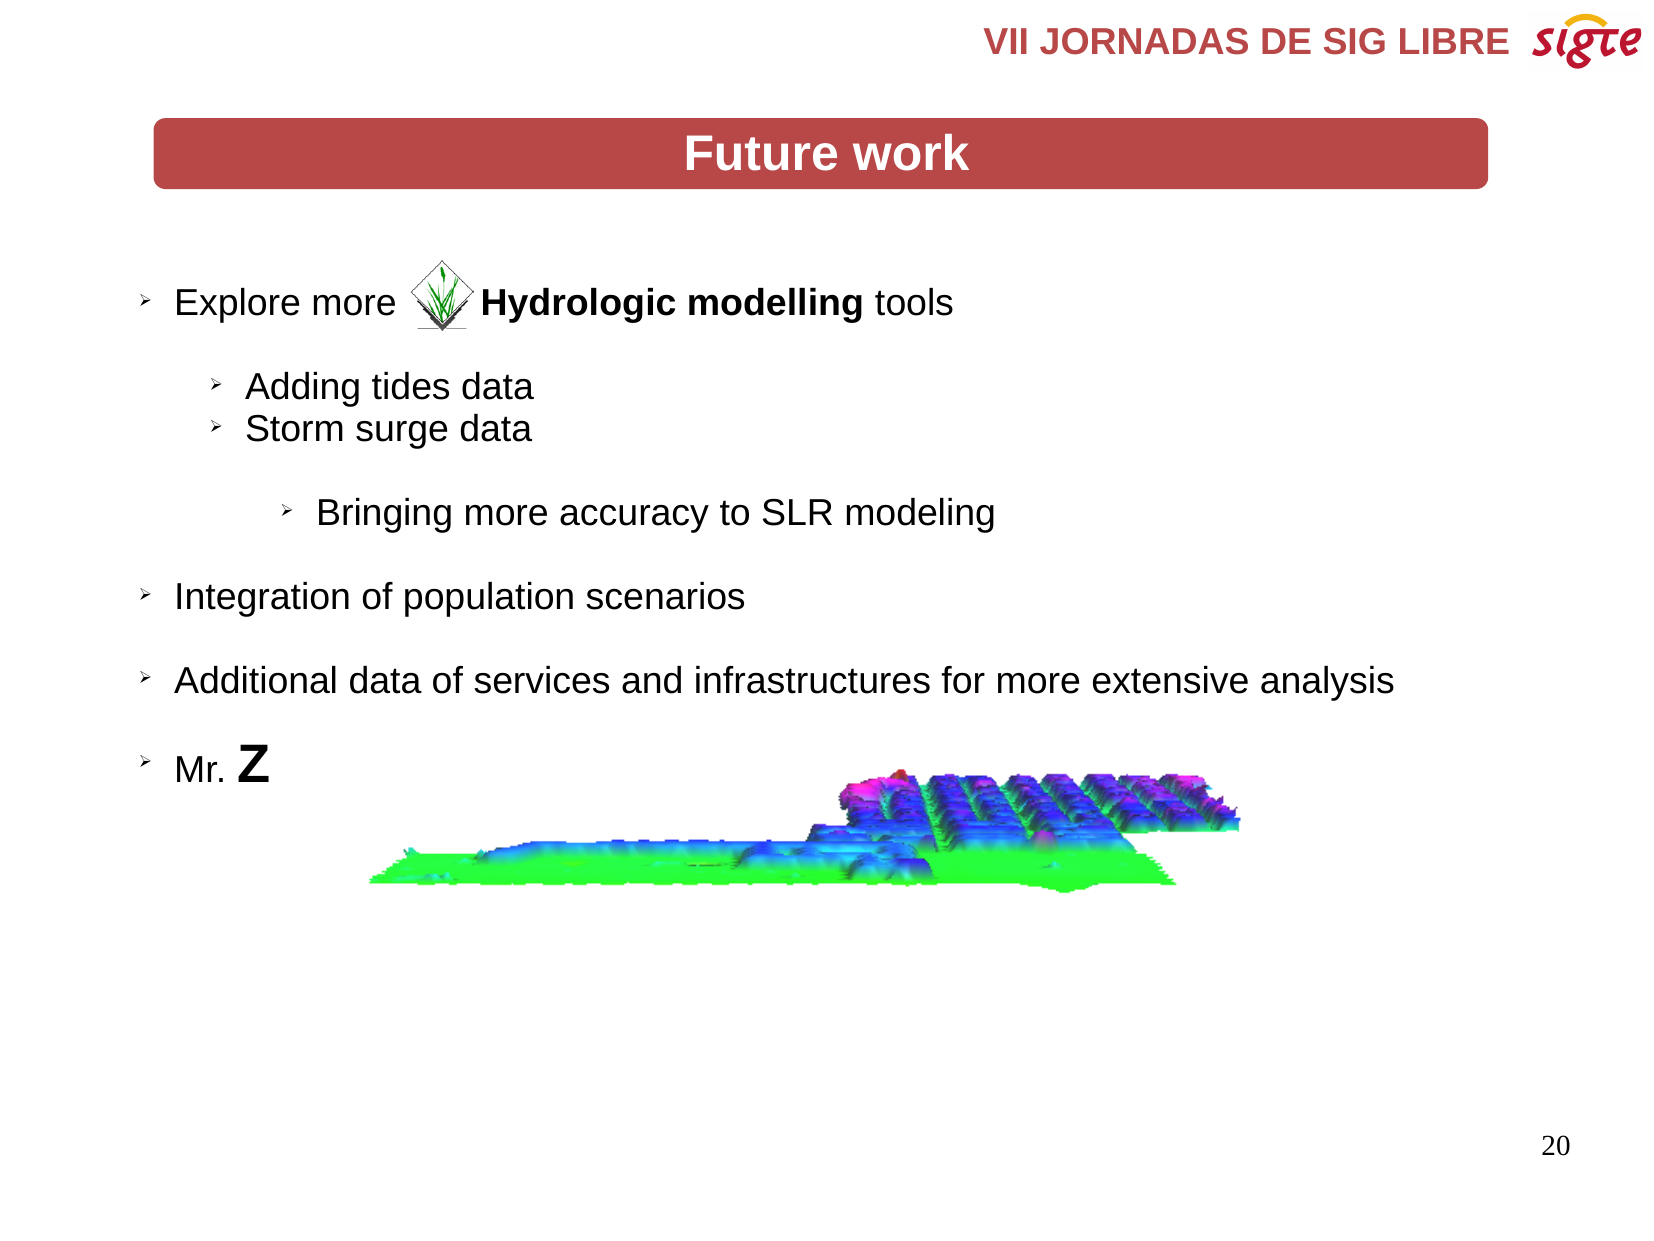

VII JORNADAS DE SIG LIBRE
# Future work
Explore more Hydrologic modelling tools
Adding tides data
Storm surge data
Bringing more accuracy to SLR modeling
Integration of population scenarios
Additional data of services and infrastructures for more extensive analysis
Mr. Z
20